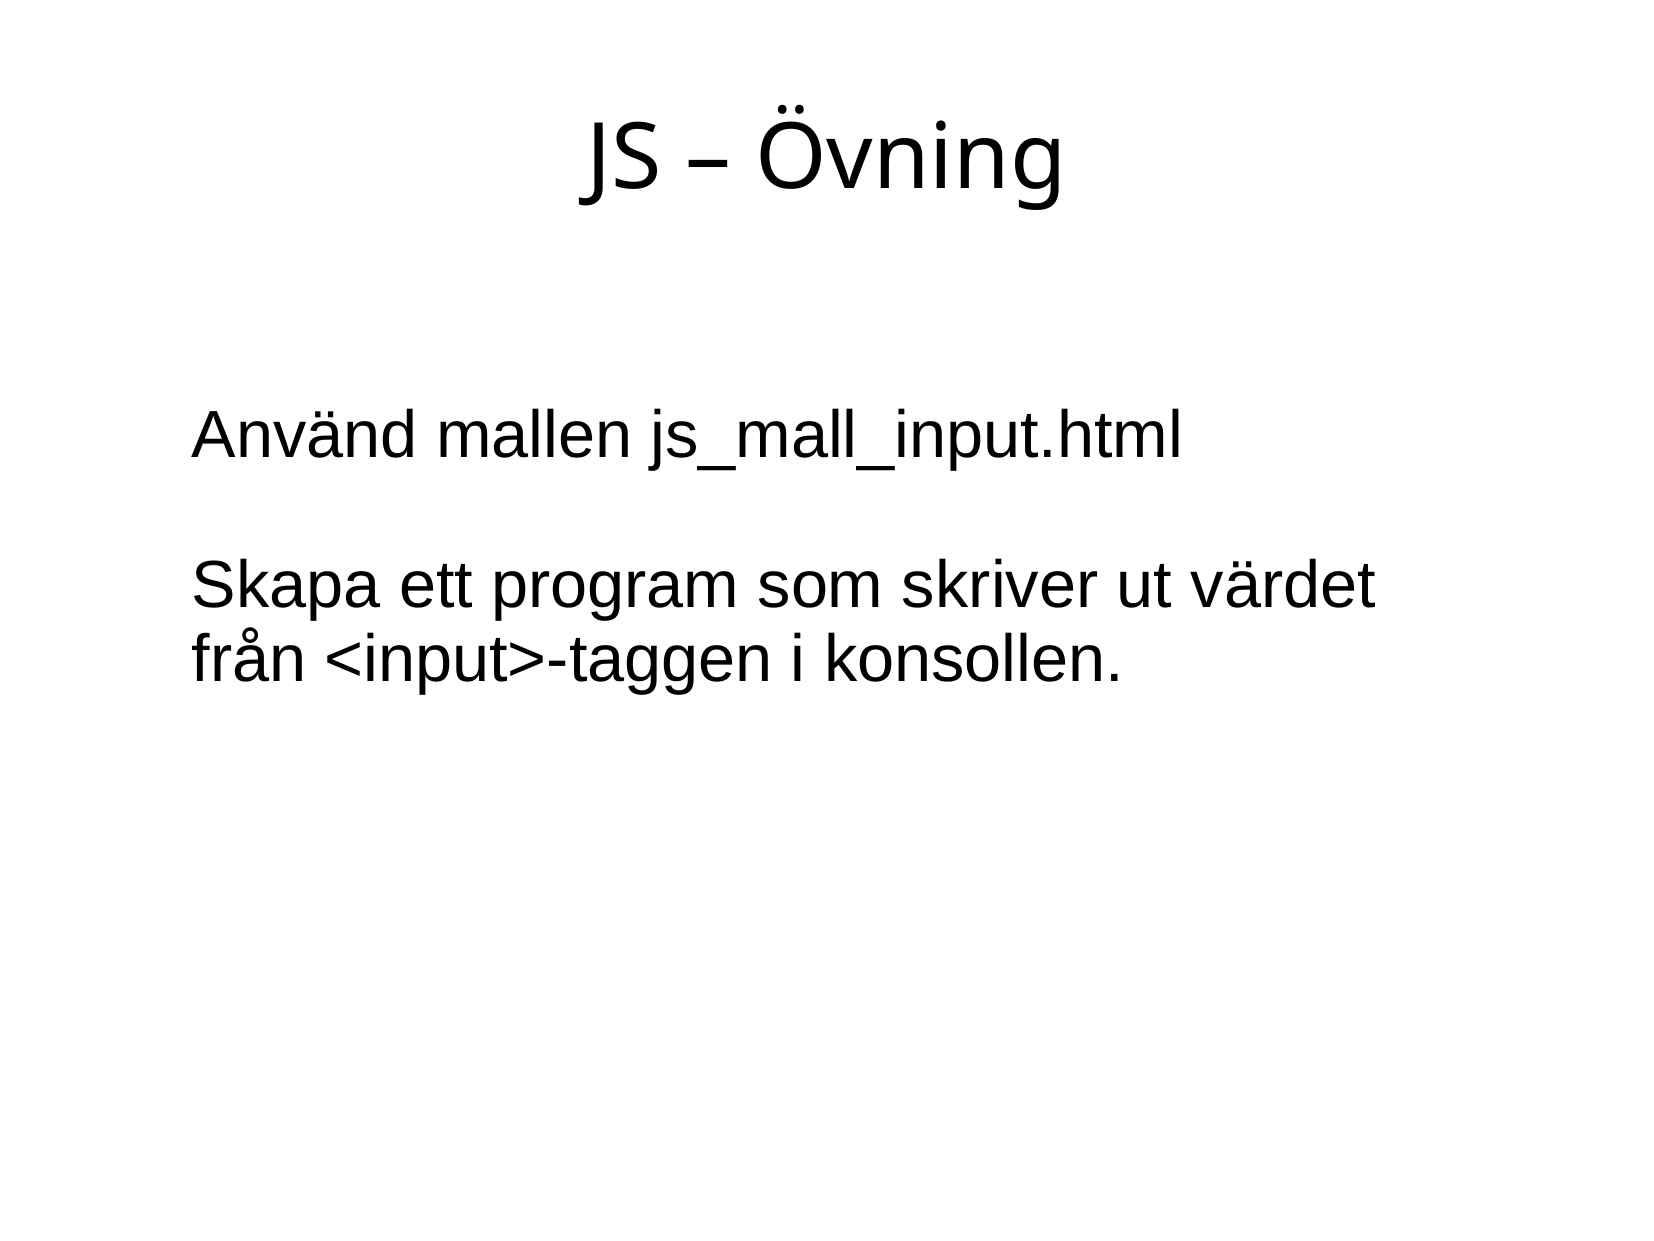

# JS – Övning
Använd mallen js_mall_input.html
Skapa ett program som skriver ut värdet från <input>-taggen i konsollen.